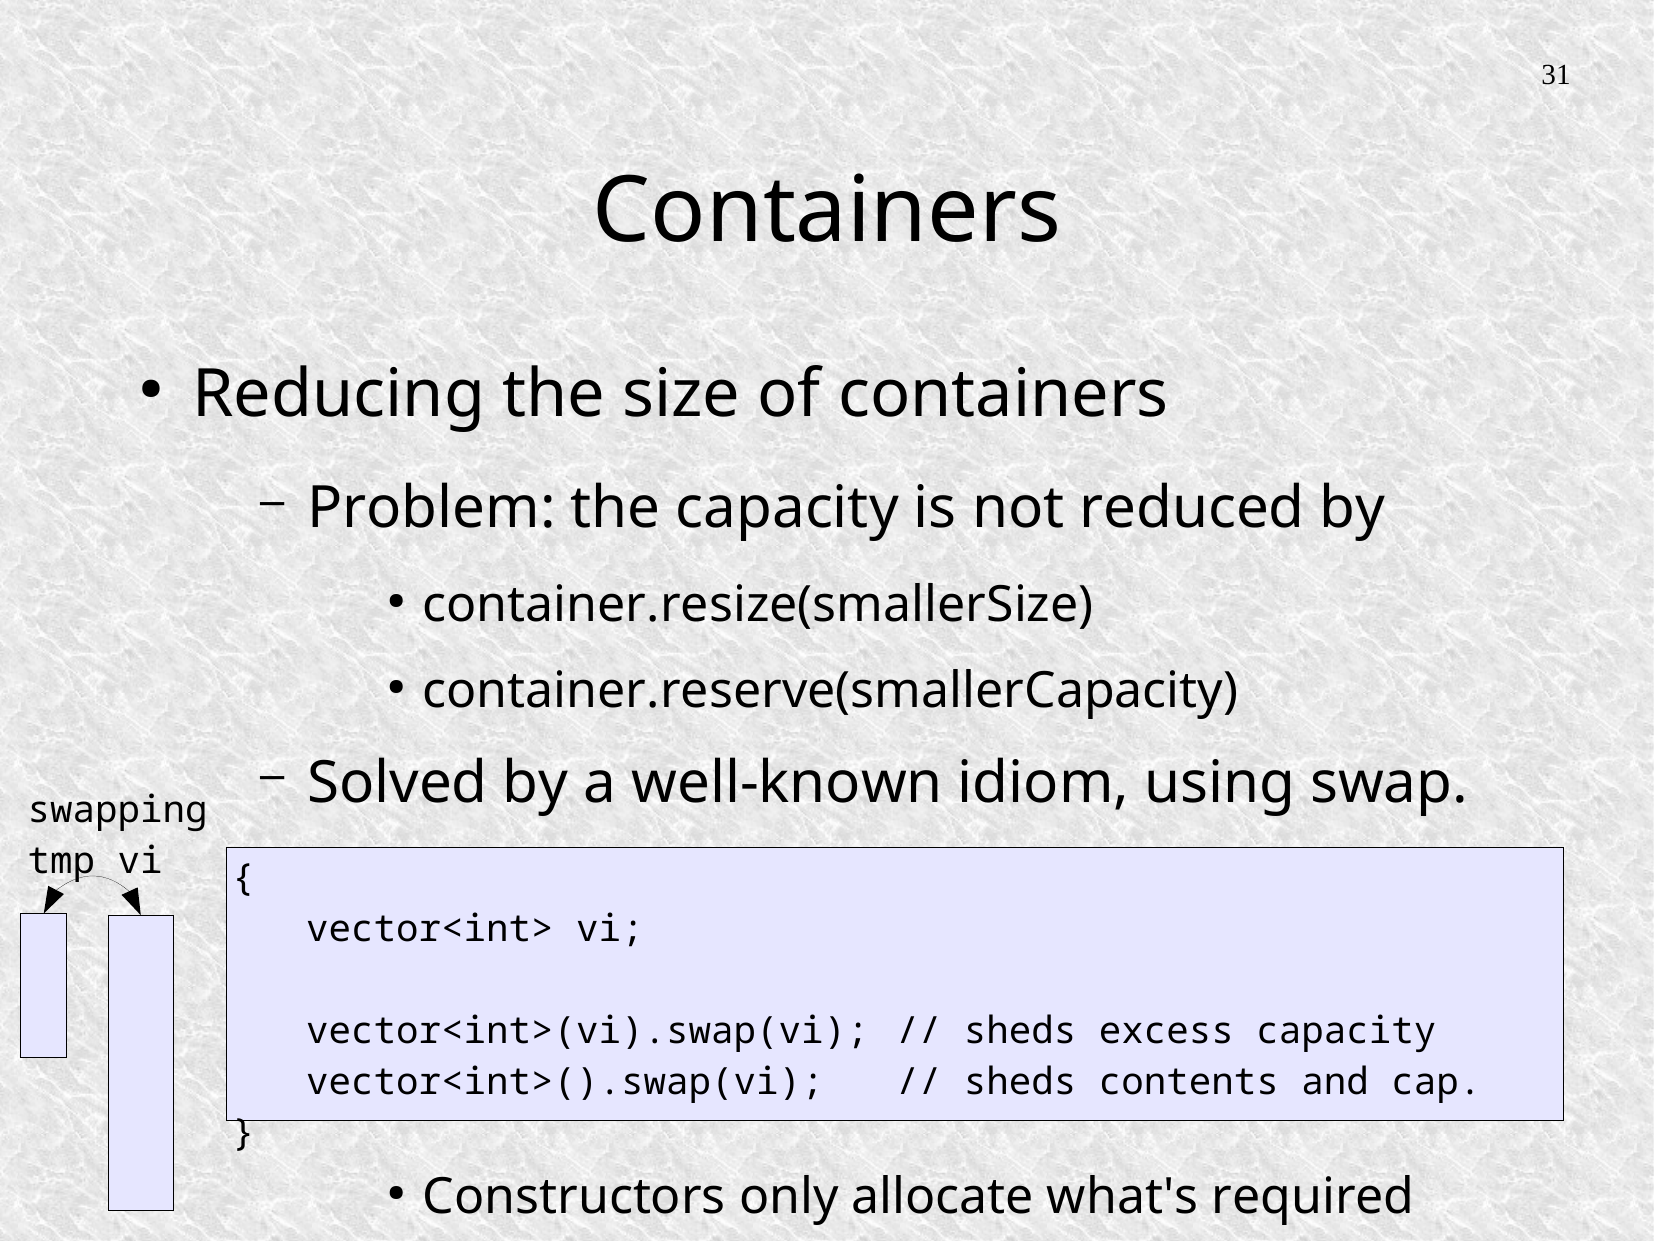

31
# Containers
Reducing the size of containers
Problem: the capacity is not reduced by
container.resize(smallerSize)
container.reserve(smallerCapacity)
Solved by a well-known idiom, using swap.
Constructors only allocate what's required
swapping
tmp vi
{
	vector<int> vi;
	vector<int>(vi).swap(vi);	// sheds excess capacity
	vector<int>().swap(vi);	// sheds contents and cap.
}